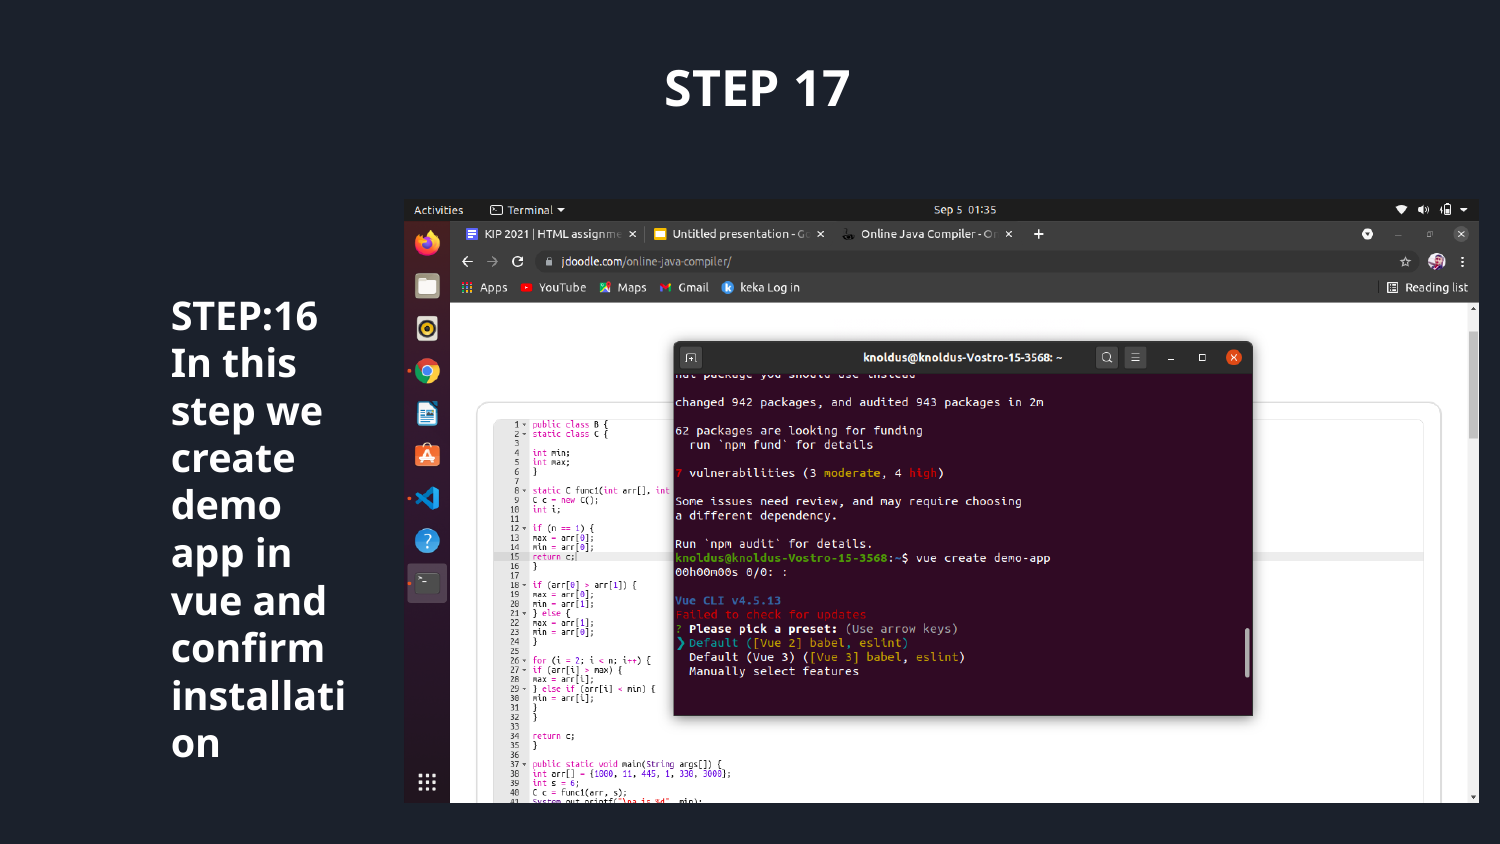

STEP 17
STEP:16
In this step we create demo app in vue and confirm installation